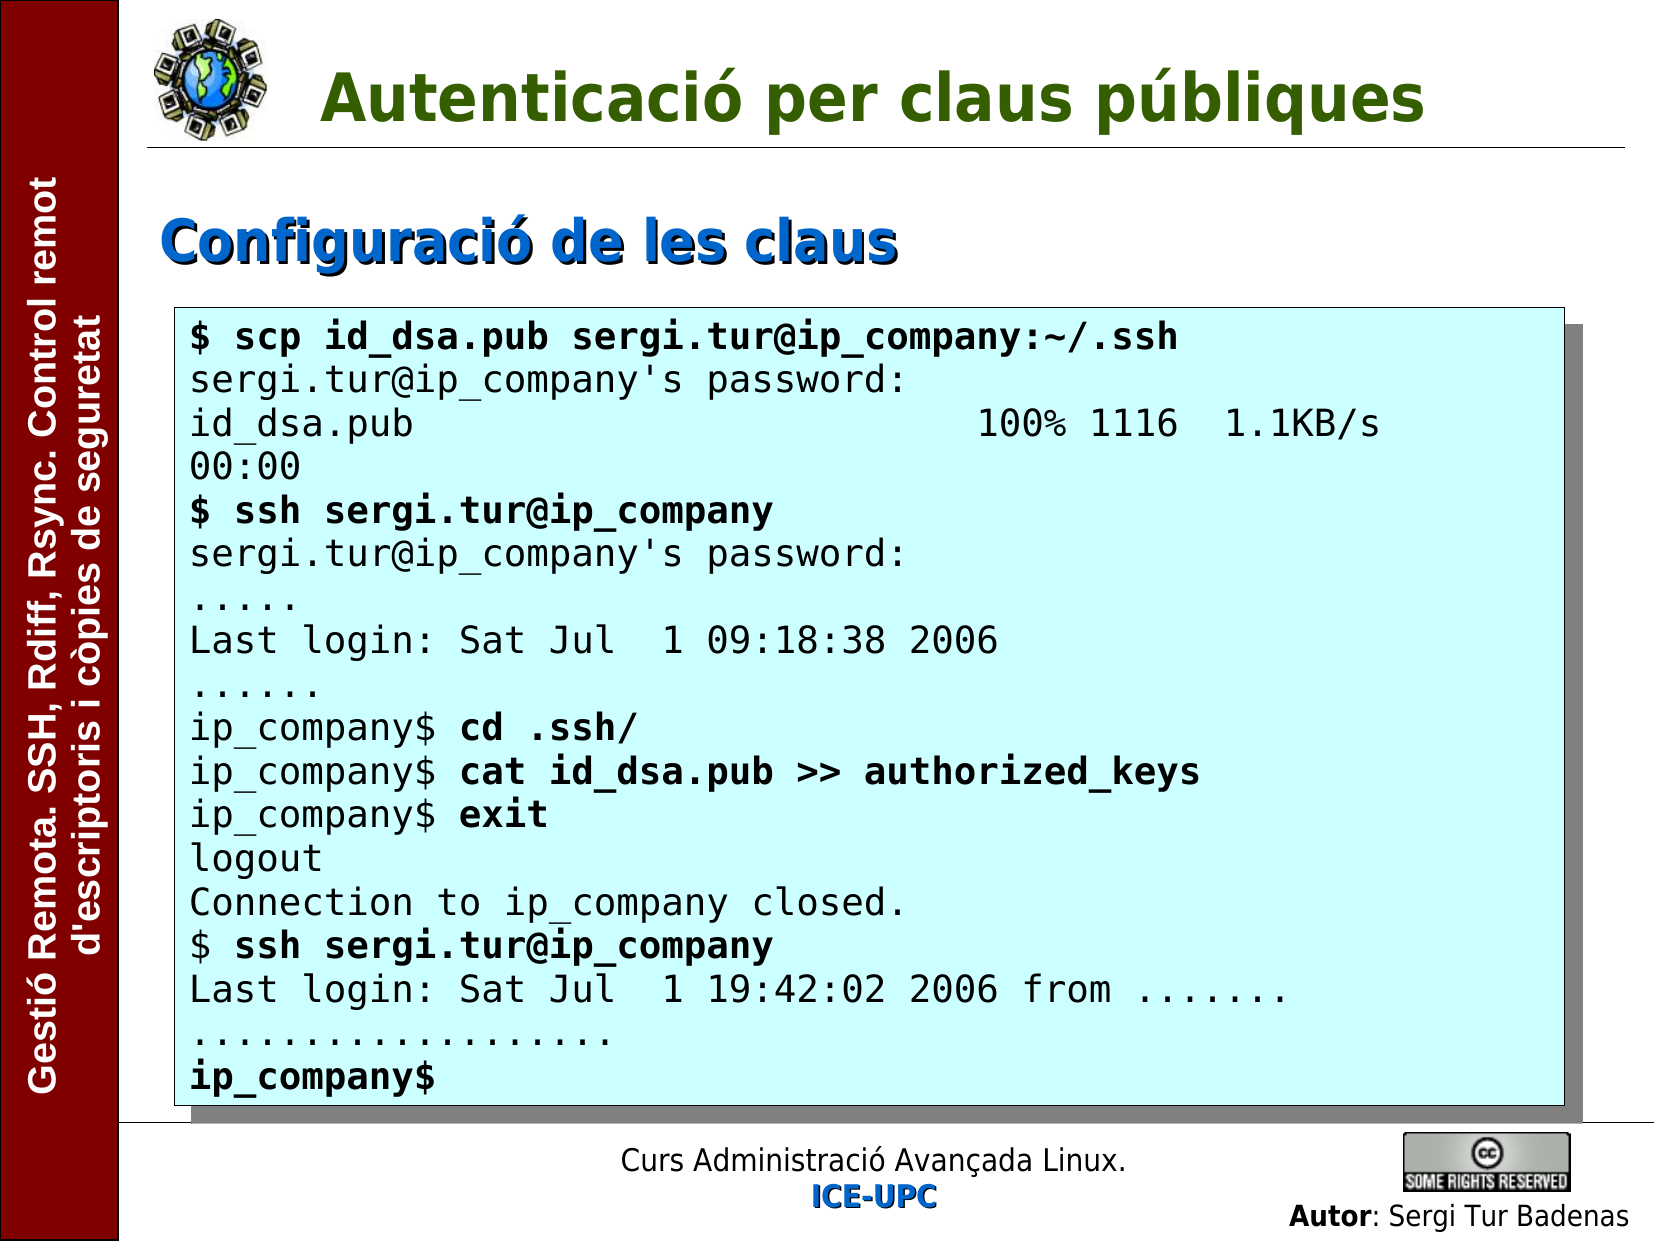

# Autenticació per claus públiques
Configuració de les claus
$ scp id_dsa.pub sergi.tur@ip_company:~/.ssh
sergi.tur@ip_company's password:
id_dsa.pub 100% 1116 1.1KB/s 00:00
$ ssh sergi.tur@ip_company
sergi.tur@ip_company's password:
.....
Last login: Sat Jul 1 09:18:38 2006
......
ip_company$ cd .ssh/
ip_company$ cat id_dsa.pub >> authorized_keys
ip_company$ exit
logout
Connection to ip_company closed.
$ ssh sergi.tur@ip_company
Last login: Sat Jul 1 19:42:02 2006 from .......
...................
ip_company$